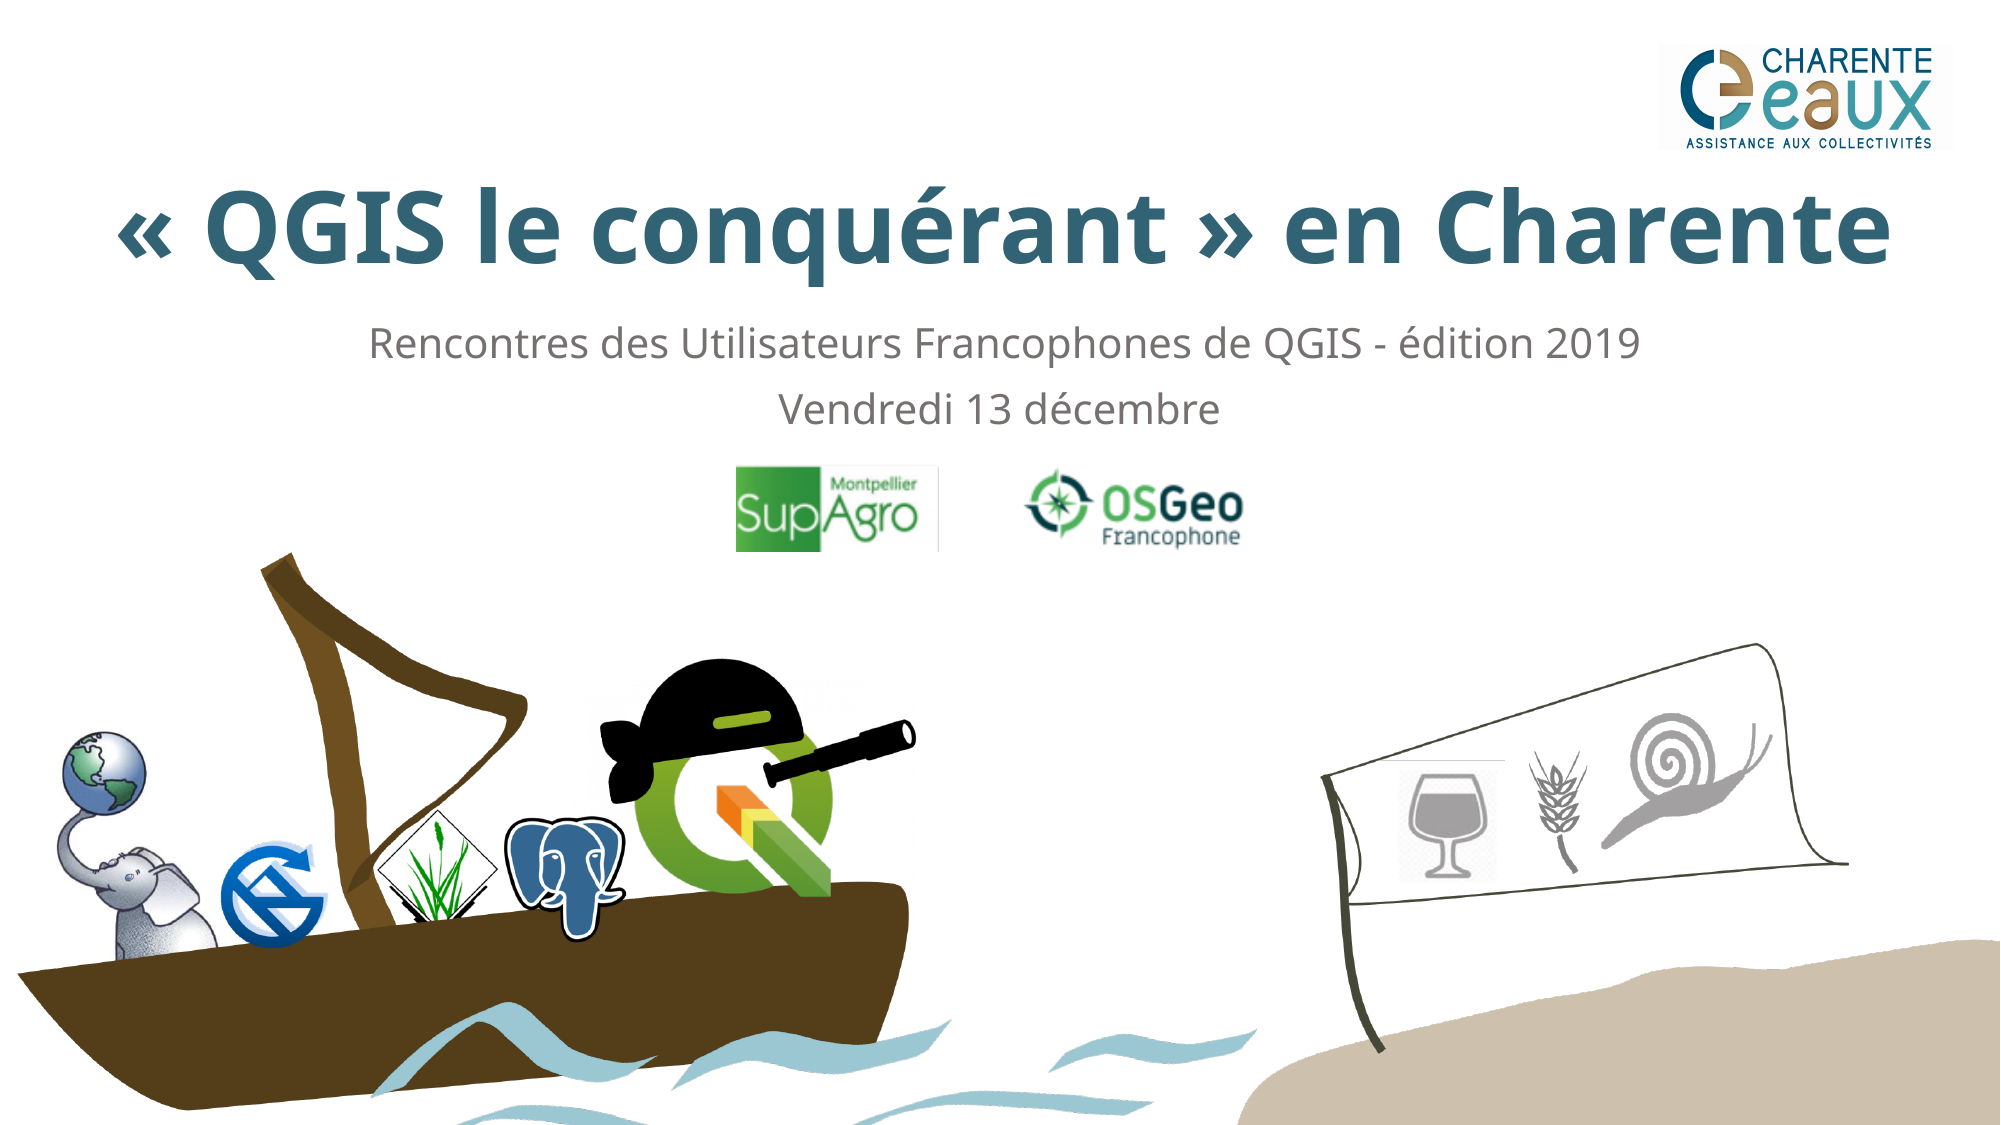

# « QGIS le conquérant » en Charente
Rencontres des Utilisateurs Francophones de QGIS - édition 2019
Vendredi 13 décembre